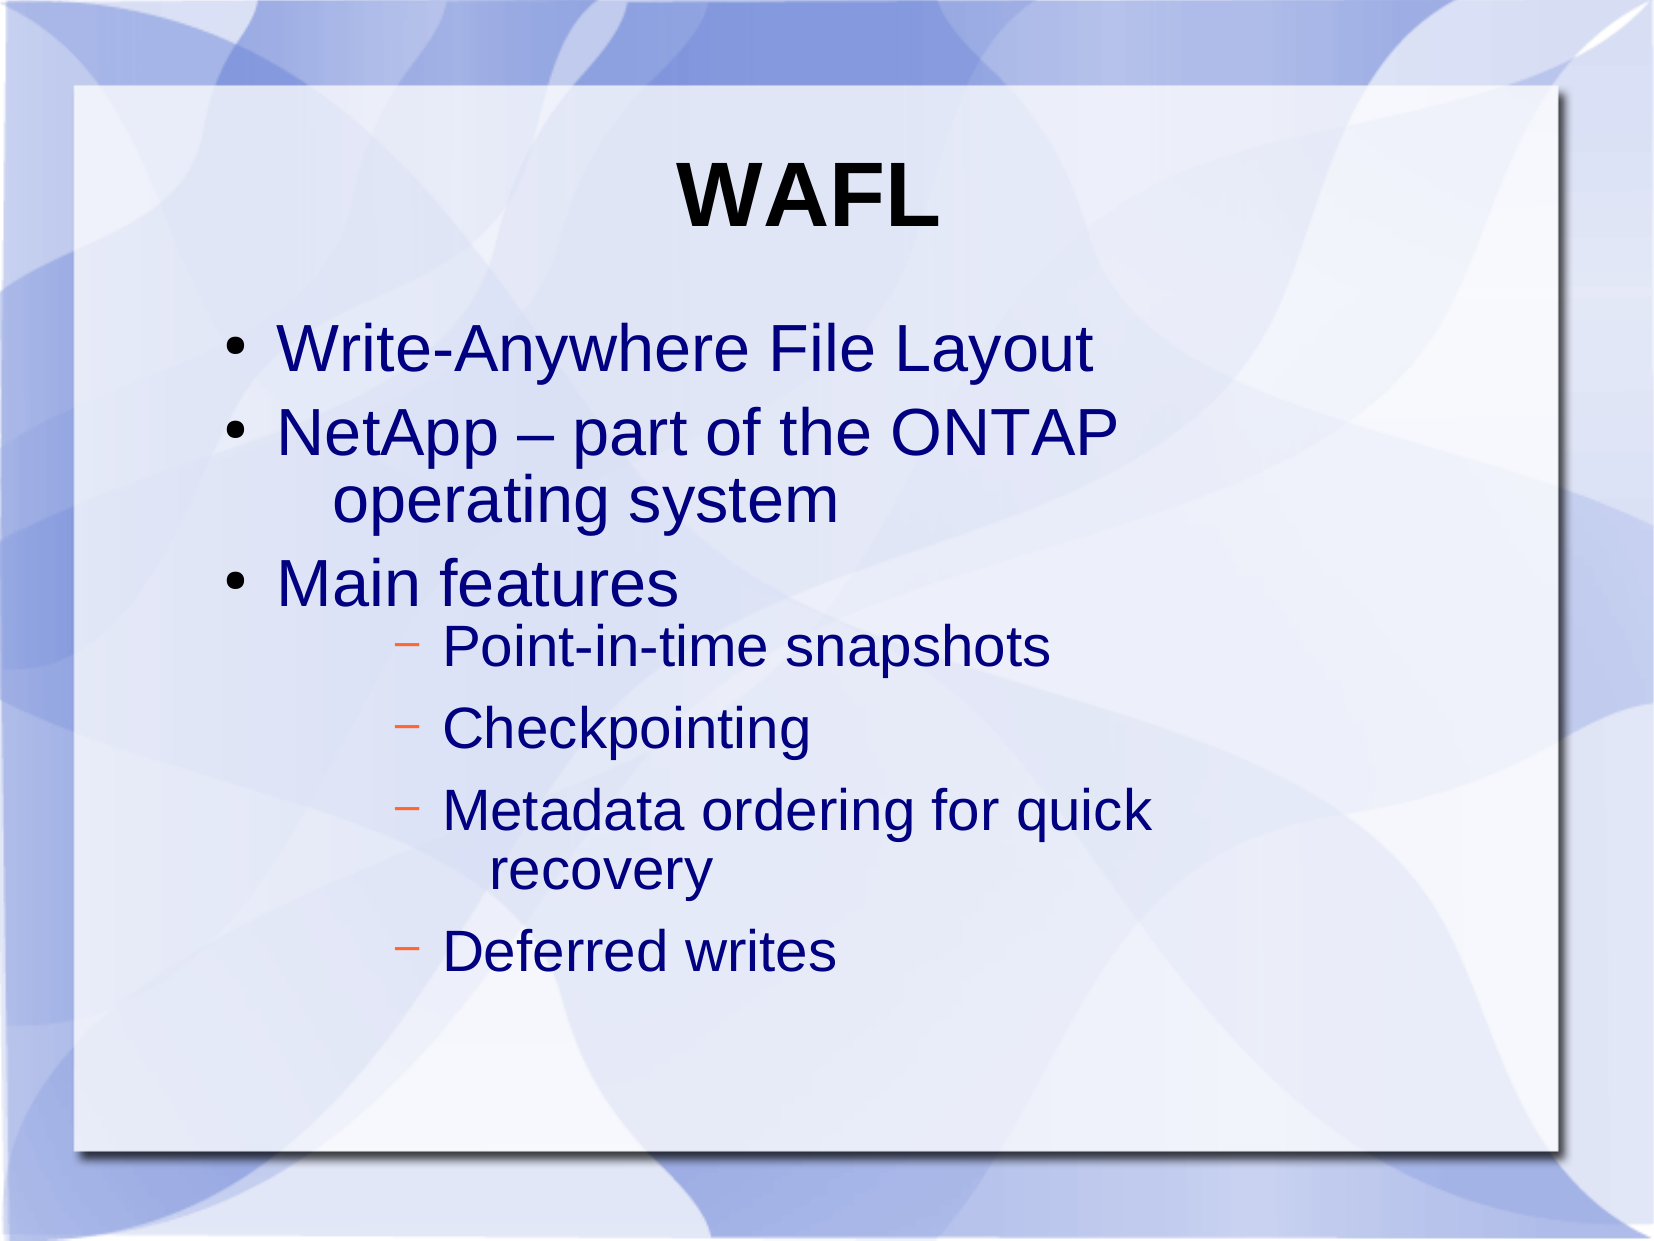

# WAFL
Write-Anywhere File Layout
NetApp – part of the ONTAP operating system
Main features
Point-in-time snapshots
Checkpointing
Metadata ordering for quick recovery
Deferred writes